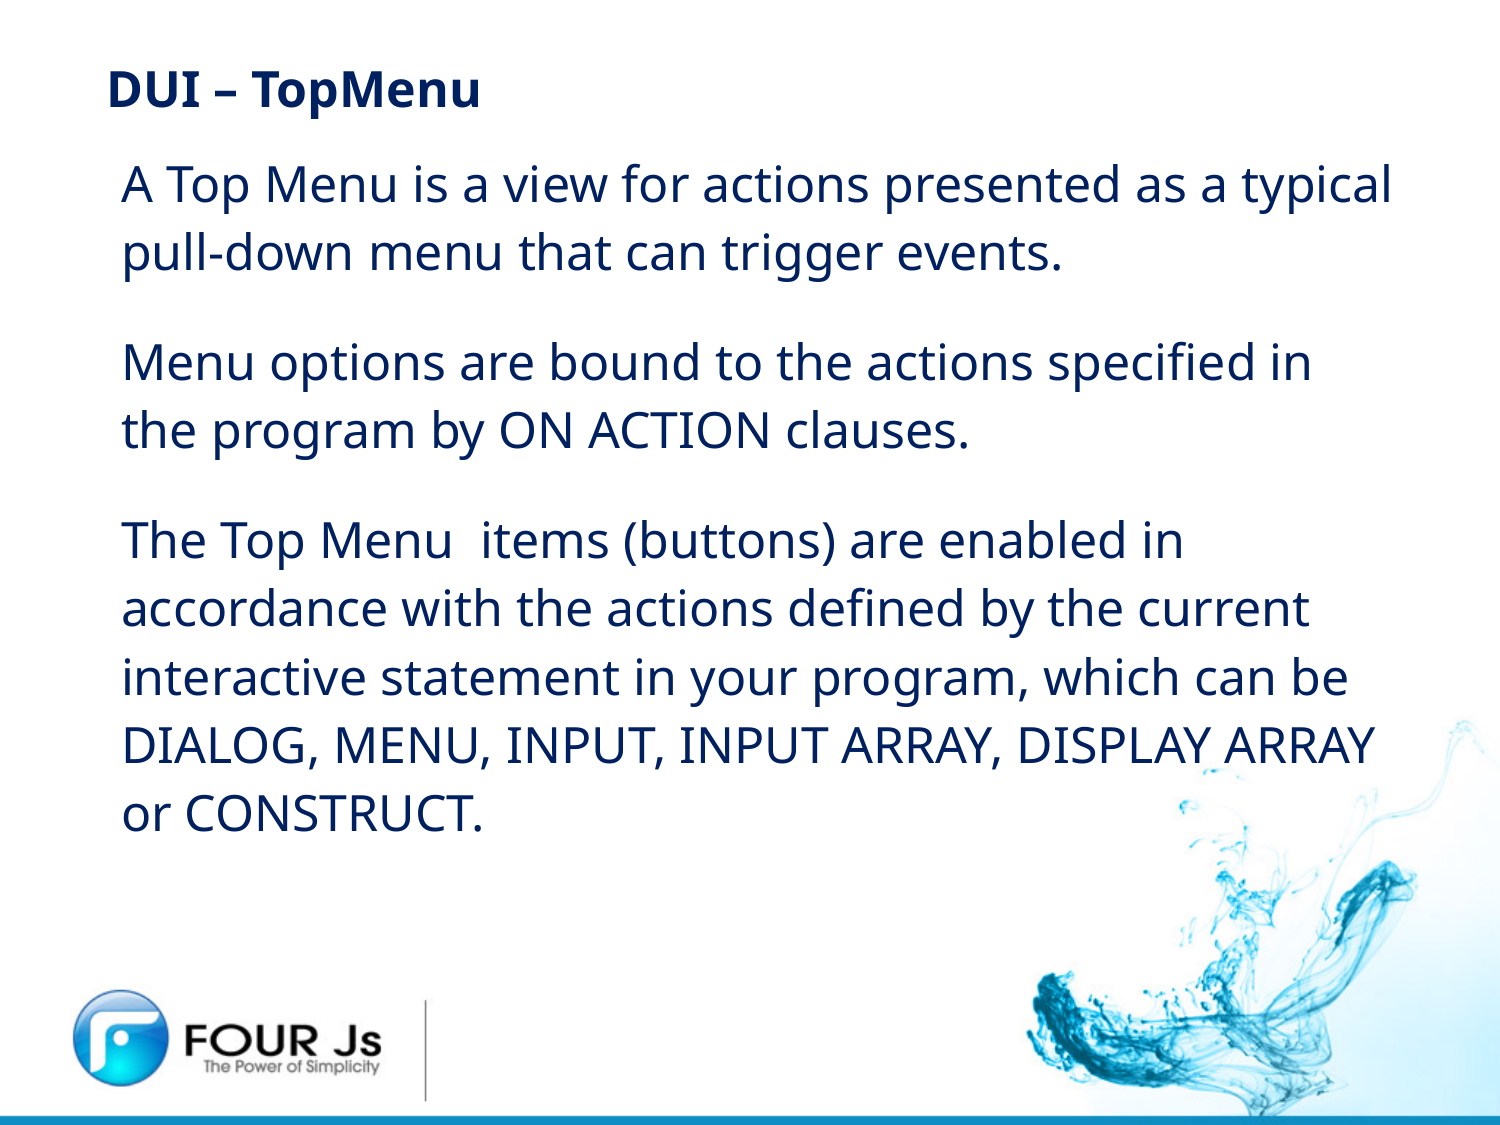

# DUI – TopMenu
A Top Menu is a view for actions presented as a typical pull-down menu that can trigger events.
Menu options are bound to the actions specified in the program by ON ACTION clauses.
The Top Menu items (buttons) are enabled in accordance with the actions defined by the current interactive statement in your program, which can be DIALOG, MENU, INPUT, INPUT ARRAY, DISPLAY ARRAY or CONSTRUCT.